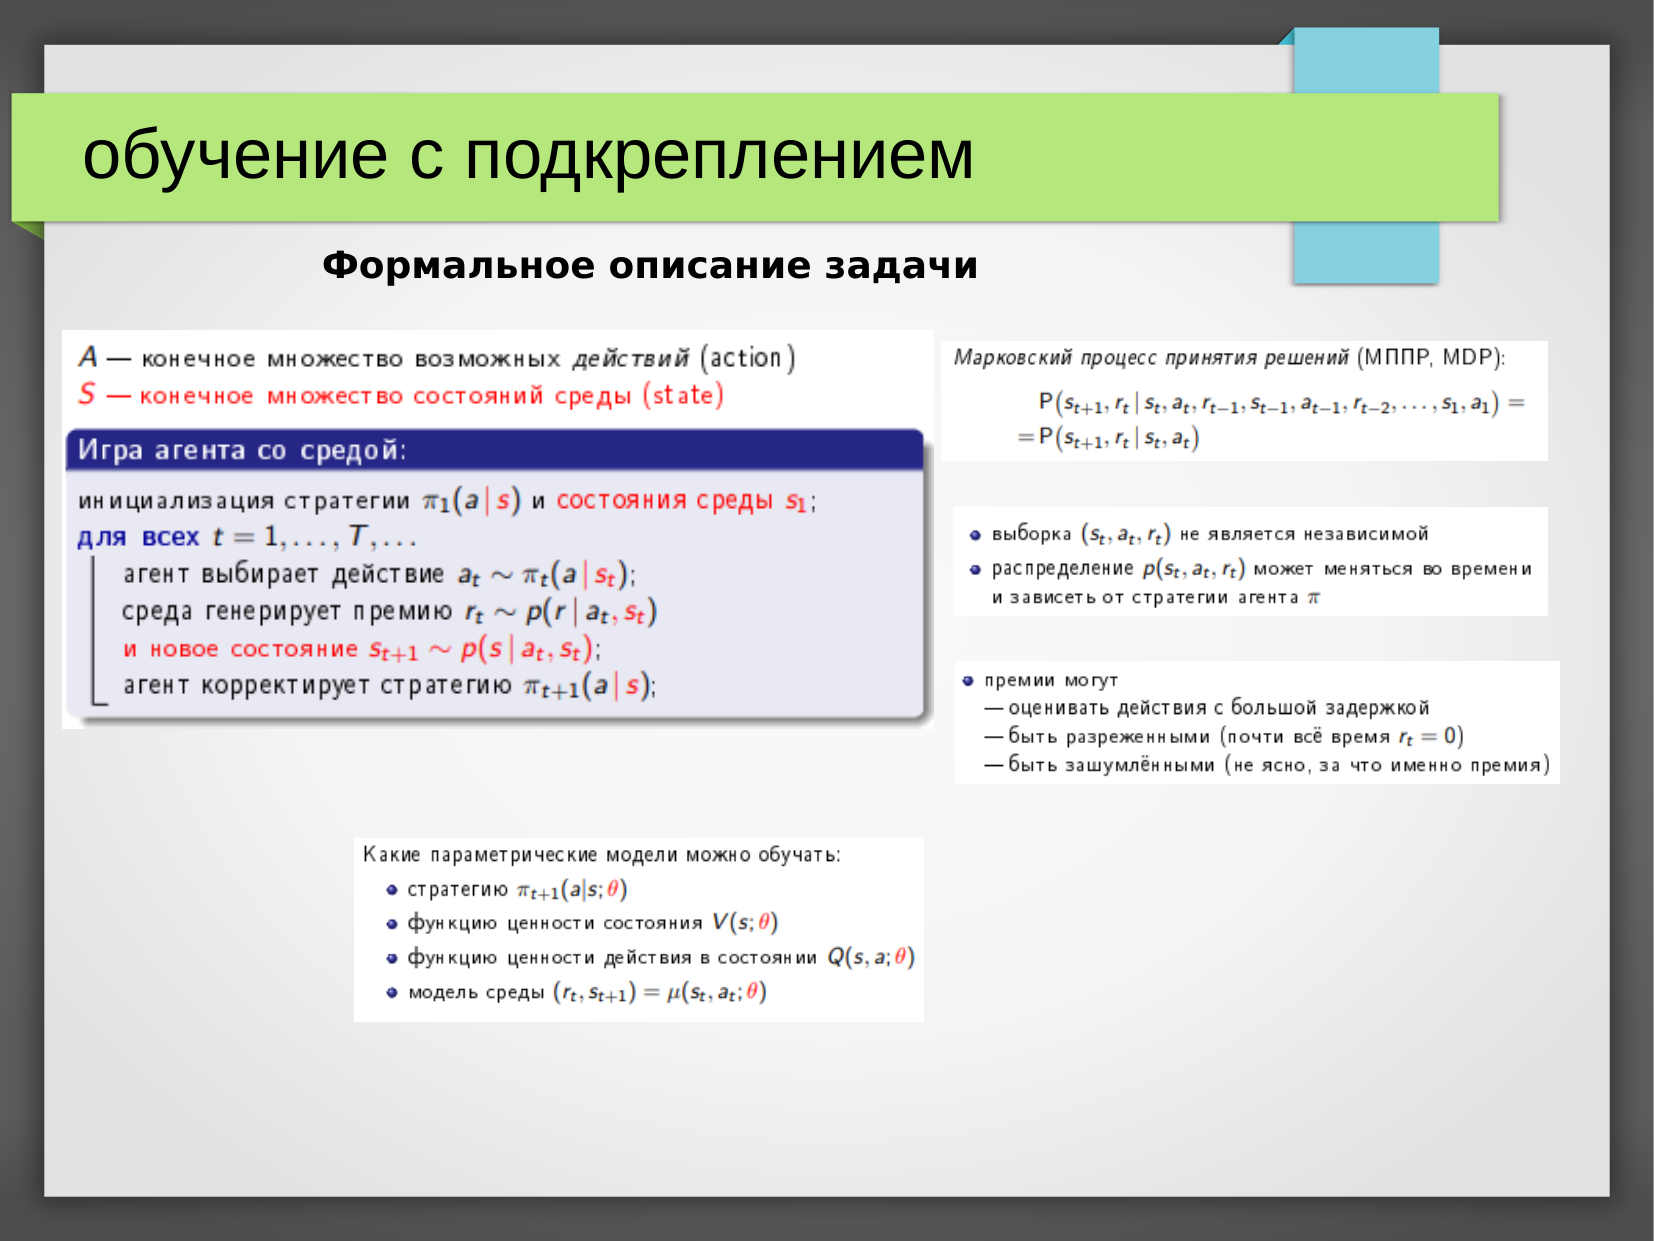

# обучение с подкреплением
Формальное описание задачи